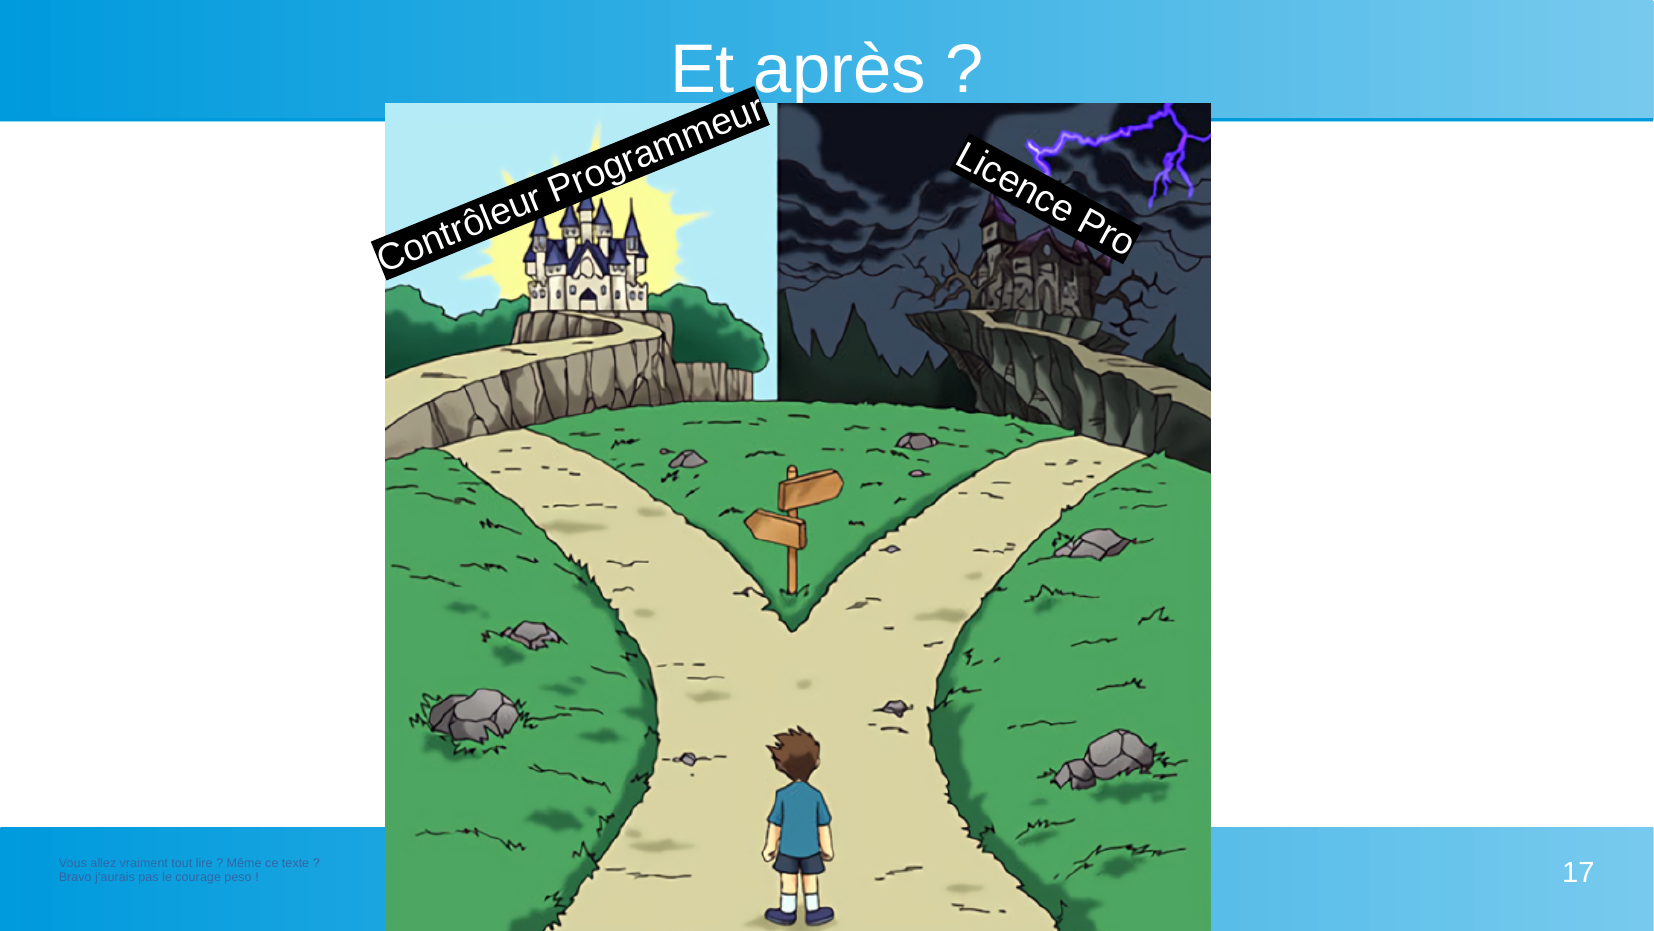

# Et après ?
Contrôleur Programmeur
Licence Pro
17